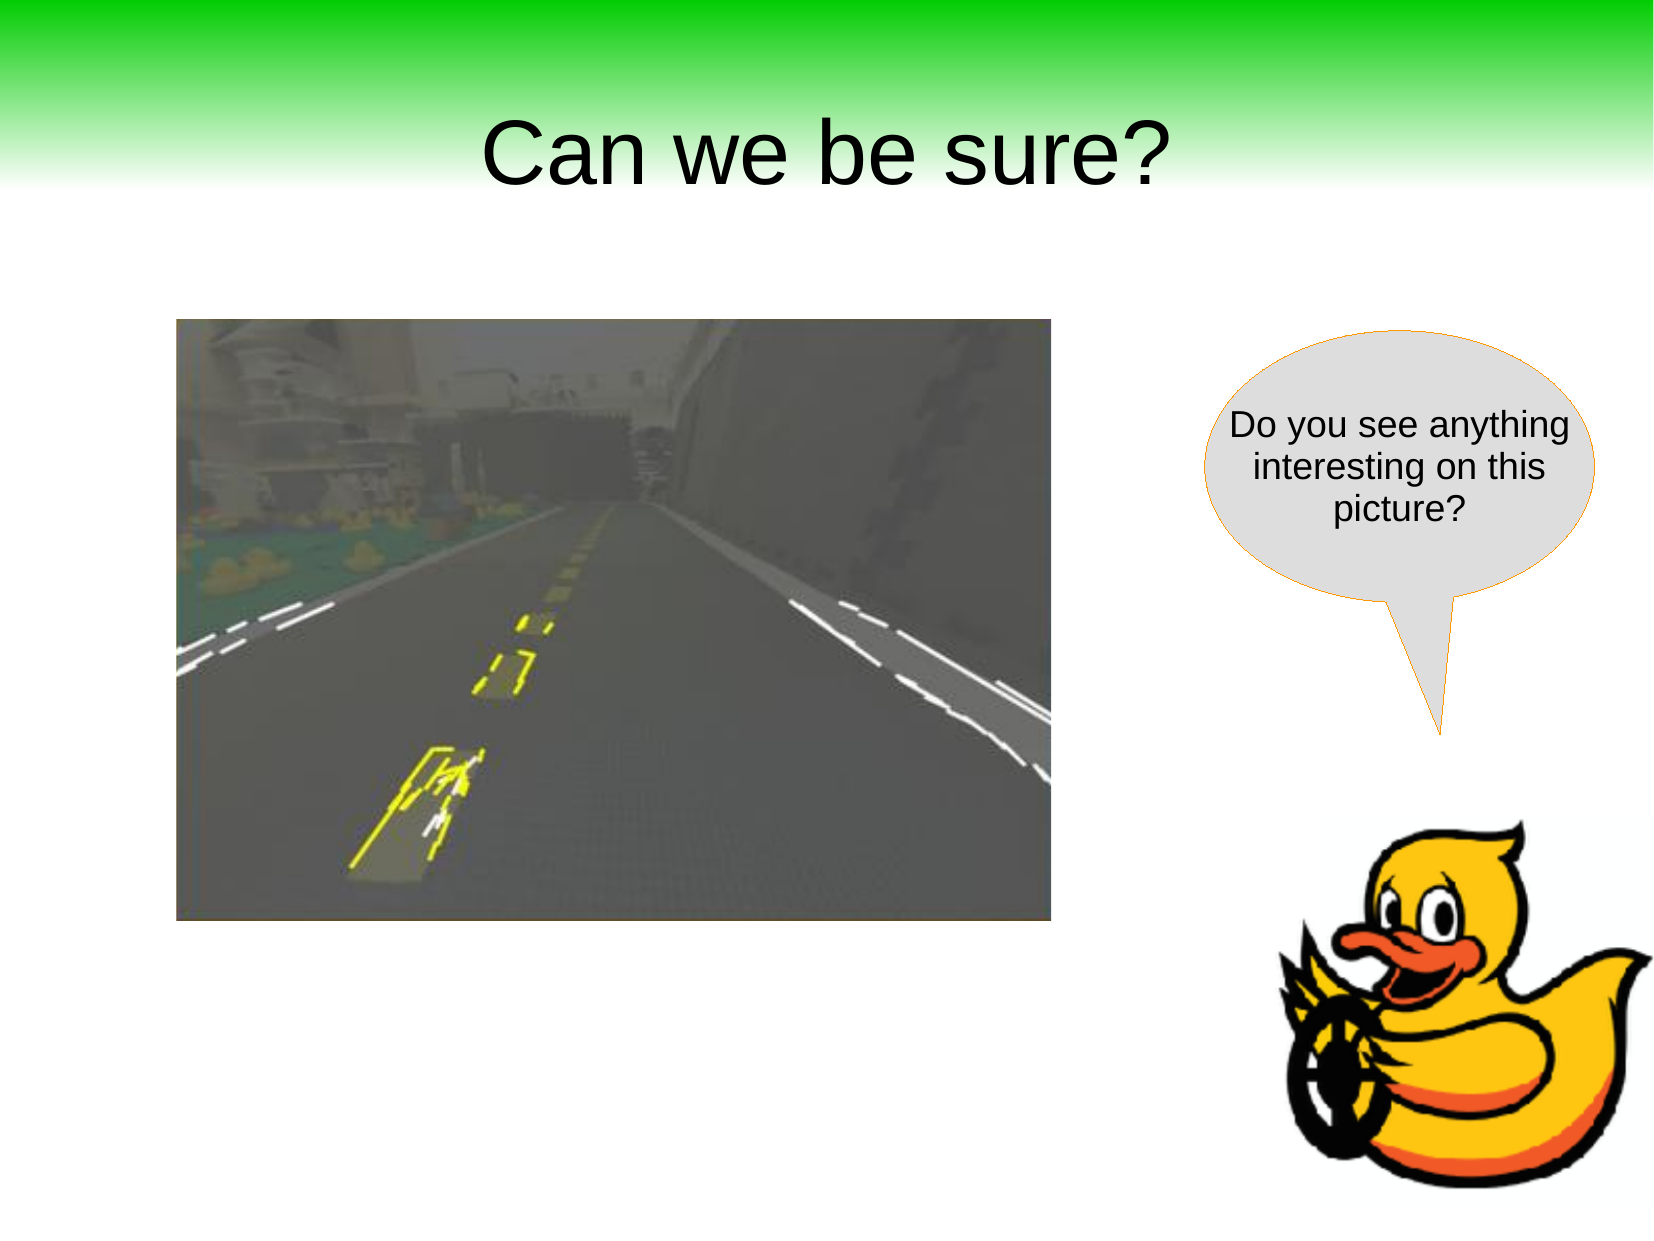

# Can we be sure?
Do you see anything
interesting on this
picture?